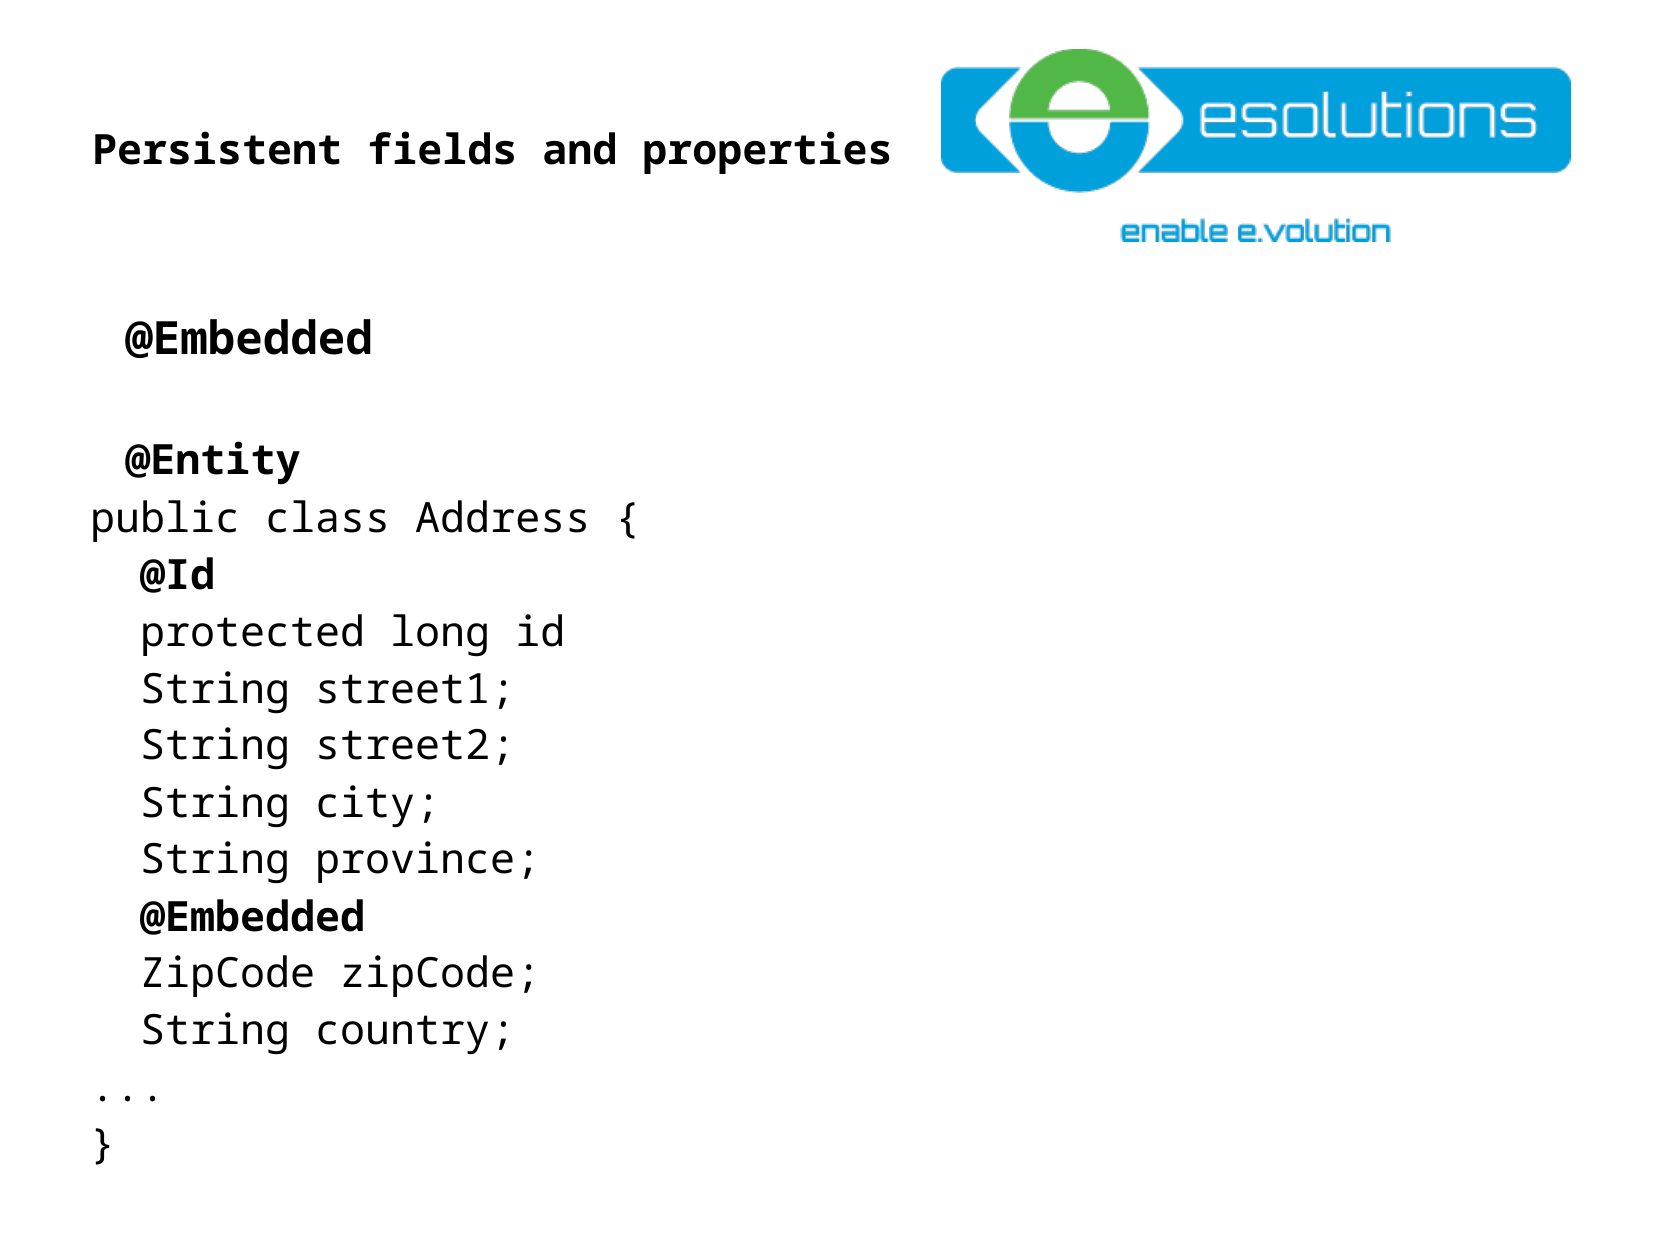

#
Persistent fields and properties
@Embedded
@Entity
public class Address {
 @Id
 protected long id
 String street1;
 String street2;
 String city;
 String province;
 @Embedded
 ZipCode zipCode;
 String country;
...
}